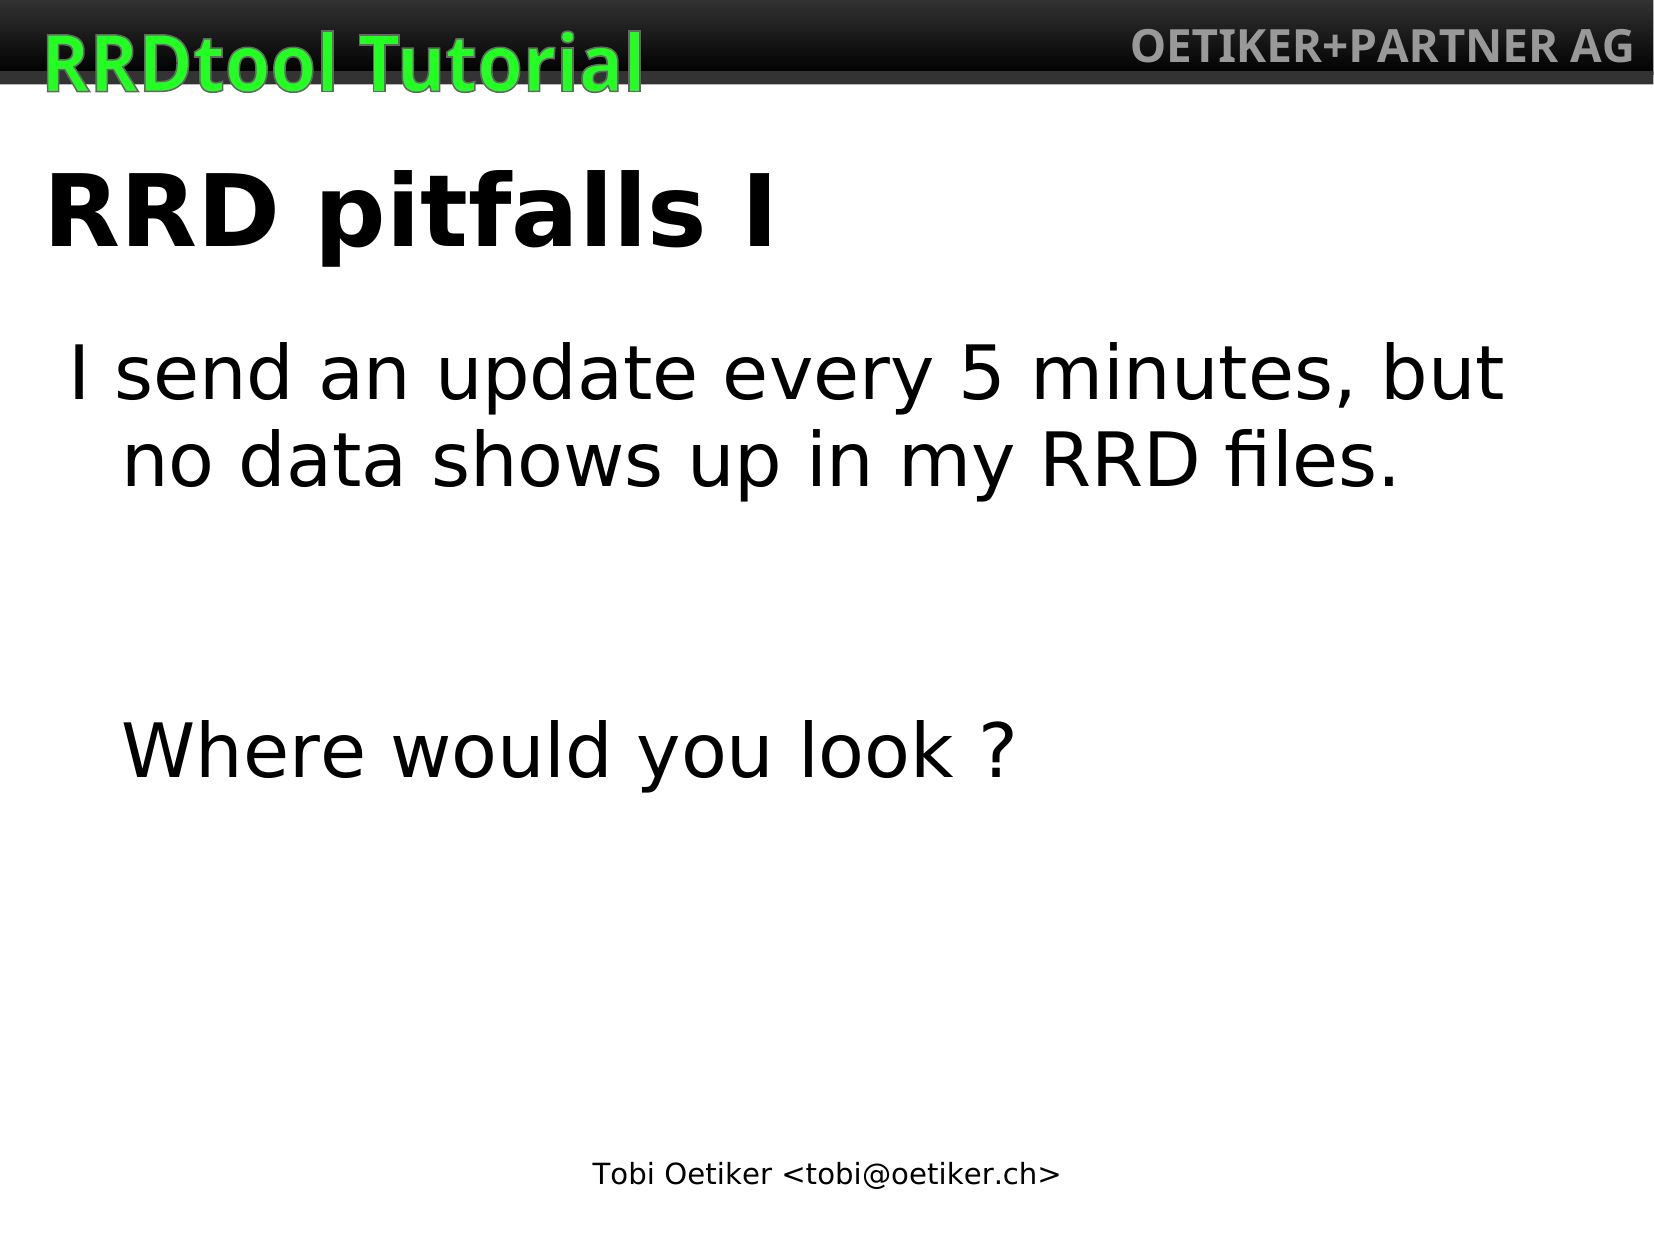

# RRD pitfalls I
I send an update every 5 minutes, but no data shows up in my RRD files.
Where would you look ?